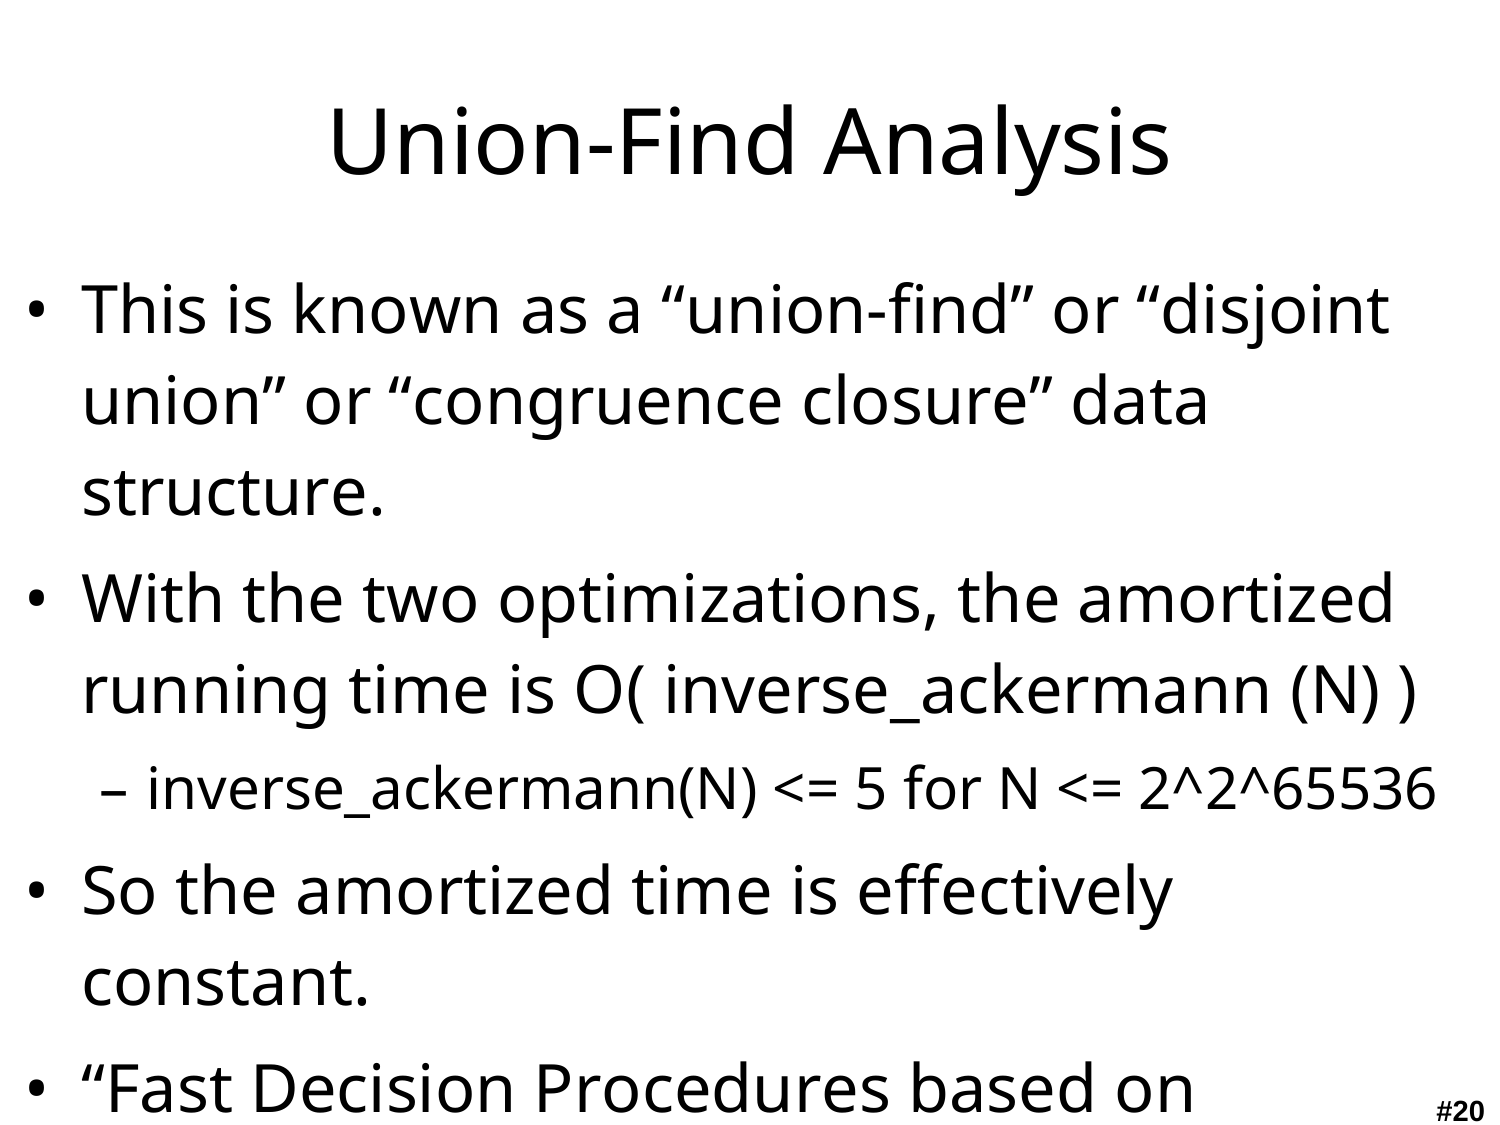

# Union-Find Analysis
This is known as a “union-find” or “disjoint union” or “congruence closure” data structure.
With the two optimizations, the amortized running time is O( inverse_ackermann (N) )
inverse_ackermann(N) <= 5 for N <= 2^2^65536
So the amortized time is effectively constant.
“Fast Decision Procedures based on Congruence Closure”, Nelson & Oppen, 1980
20